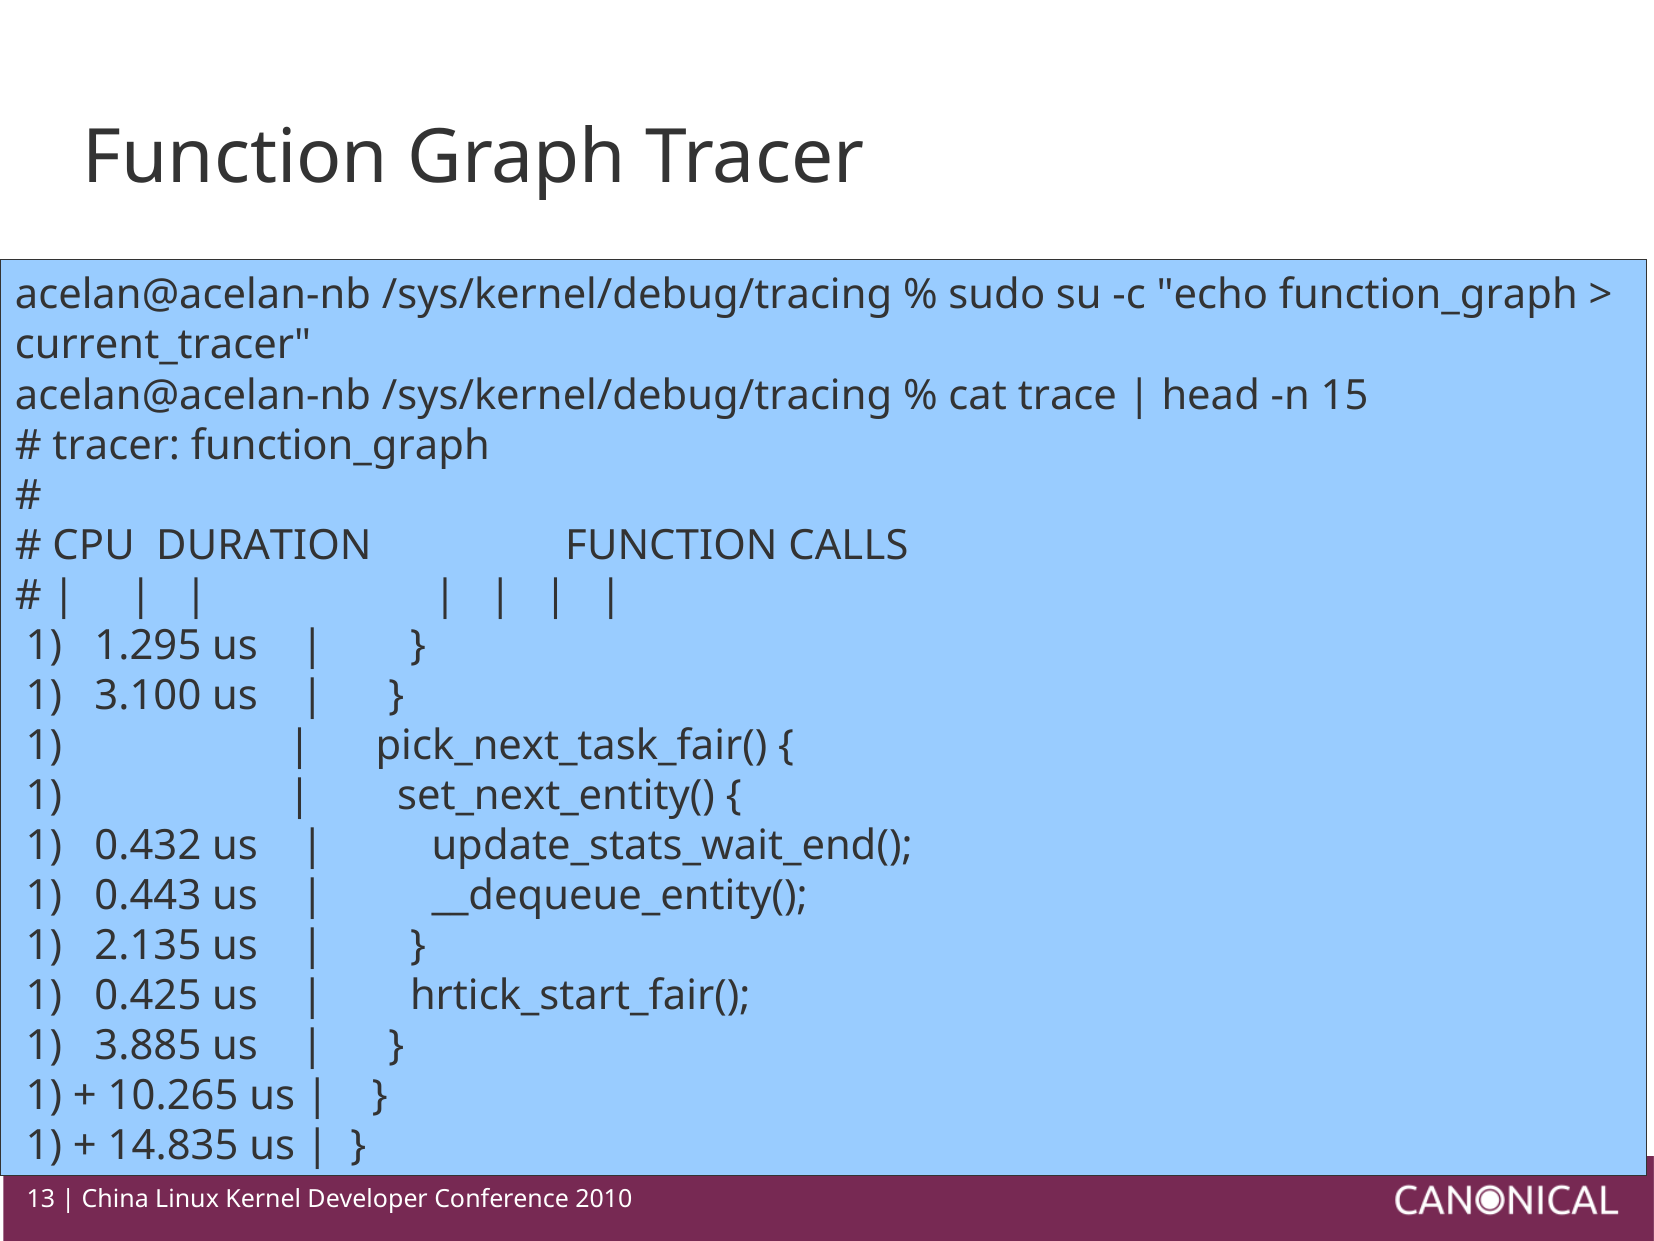

# Function Graph Tracer
acelan@acelan-nb /sys/kernel/debug/tracing % sudo su -c "echo function_graph > current_tracer"
acelan@acelan-nb /sys/kernel/debug/tracing % cat trace | head -n 15
# tracer: function_graph
#
# CPU DURATION FUNCTION CALLS
# | | | | | | |
 1) 1.295 us | }
 1) 3.100 us | }
 1) | pick_next_task_fair() {
 1) | set_next_entity() {
 1) 0.432 us | update_stats_wait_end();
 1) 0.443 us | __dequeue_entity();
 1) 2.135 us | }
 1) 0.425 us | hrtick_start_fair();
 1) 3.885 us | }
 1) + 10.265 us | }
 1) + 14.835 us | }